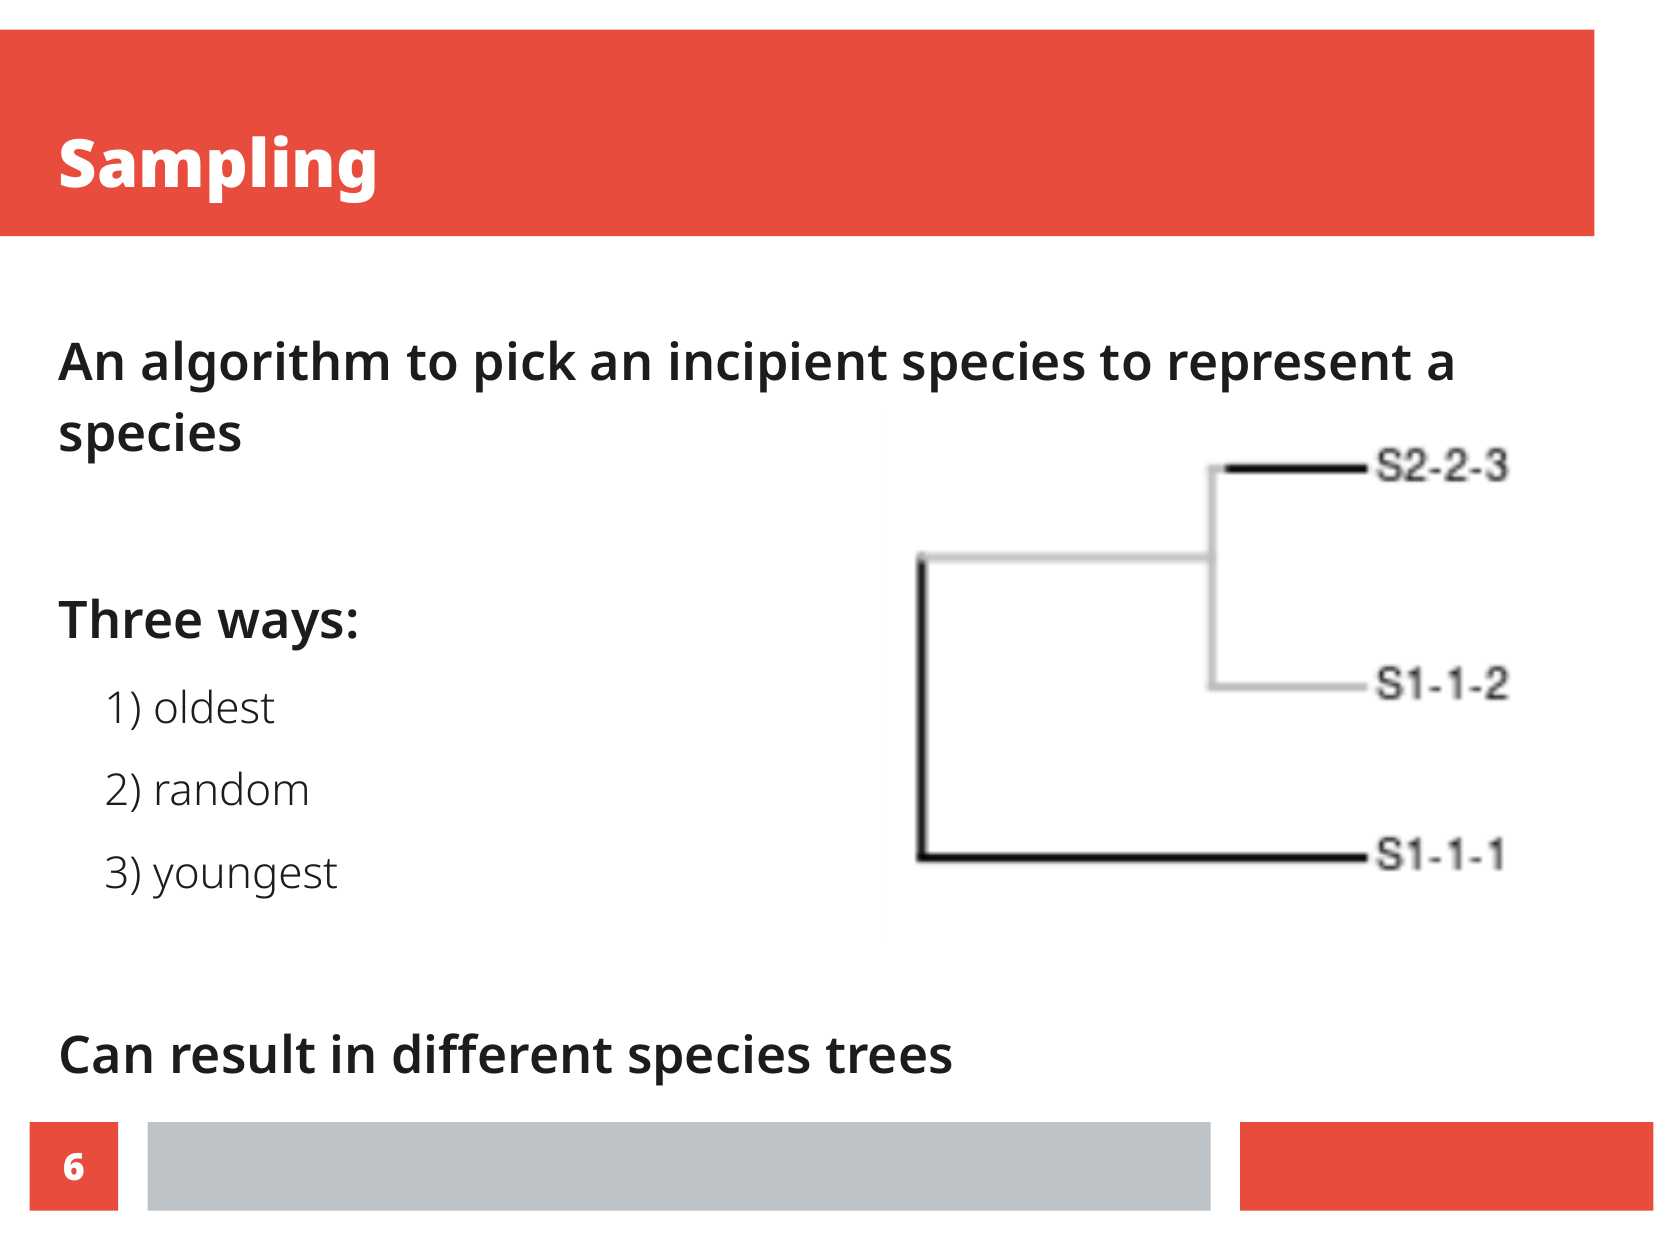

# Sampling
An algorithm to pick an incipient species to represent a species
Three ways:
1) oldest
2) random
3) youngest
Can result in different species trees
6